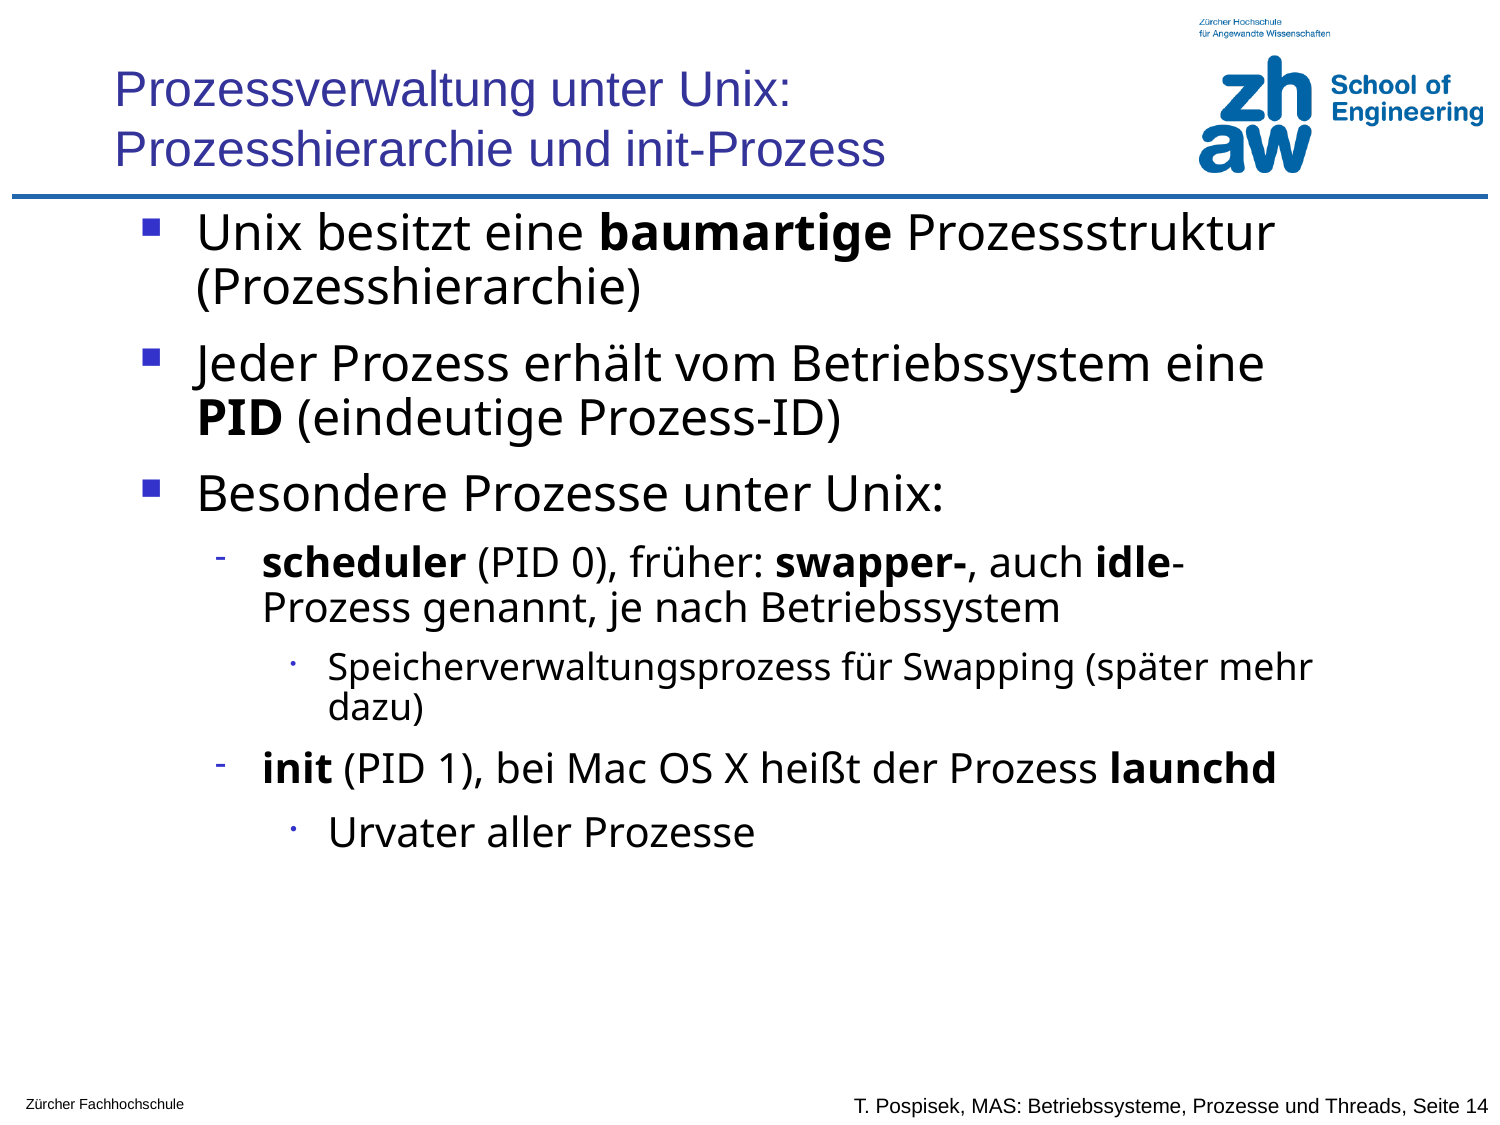

# Prozessverwaltung unter Unix: Prozesshierarchie und init-Prozess
Unix besitzt eine baumartige Prozessstruktur (Prozesshierarchie)
Jeder Prozess erhält vom Betriebssystem eine PID (eindeutige Prozess-ID)
Besondere Prozesse unter Unix:
scheduler (PID 0), früher: swapper-, auch idle-Prozess genannt, je nach Betriebssystem
Speicherverwaltungsprozess für Swapping (später mehr dazu)
init (PID 1), bei Mac OS X heißt der Prozess launchd
Urvater aller Prozesse